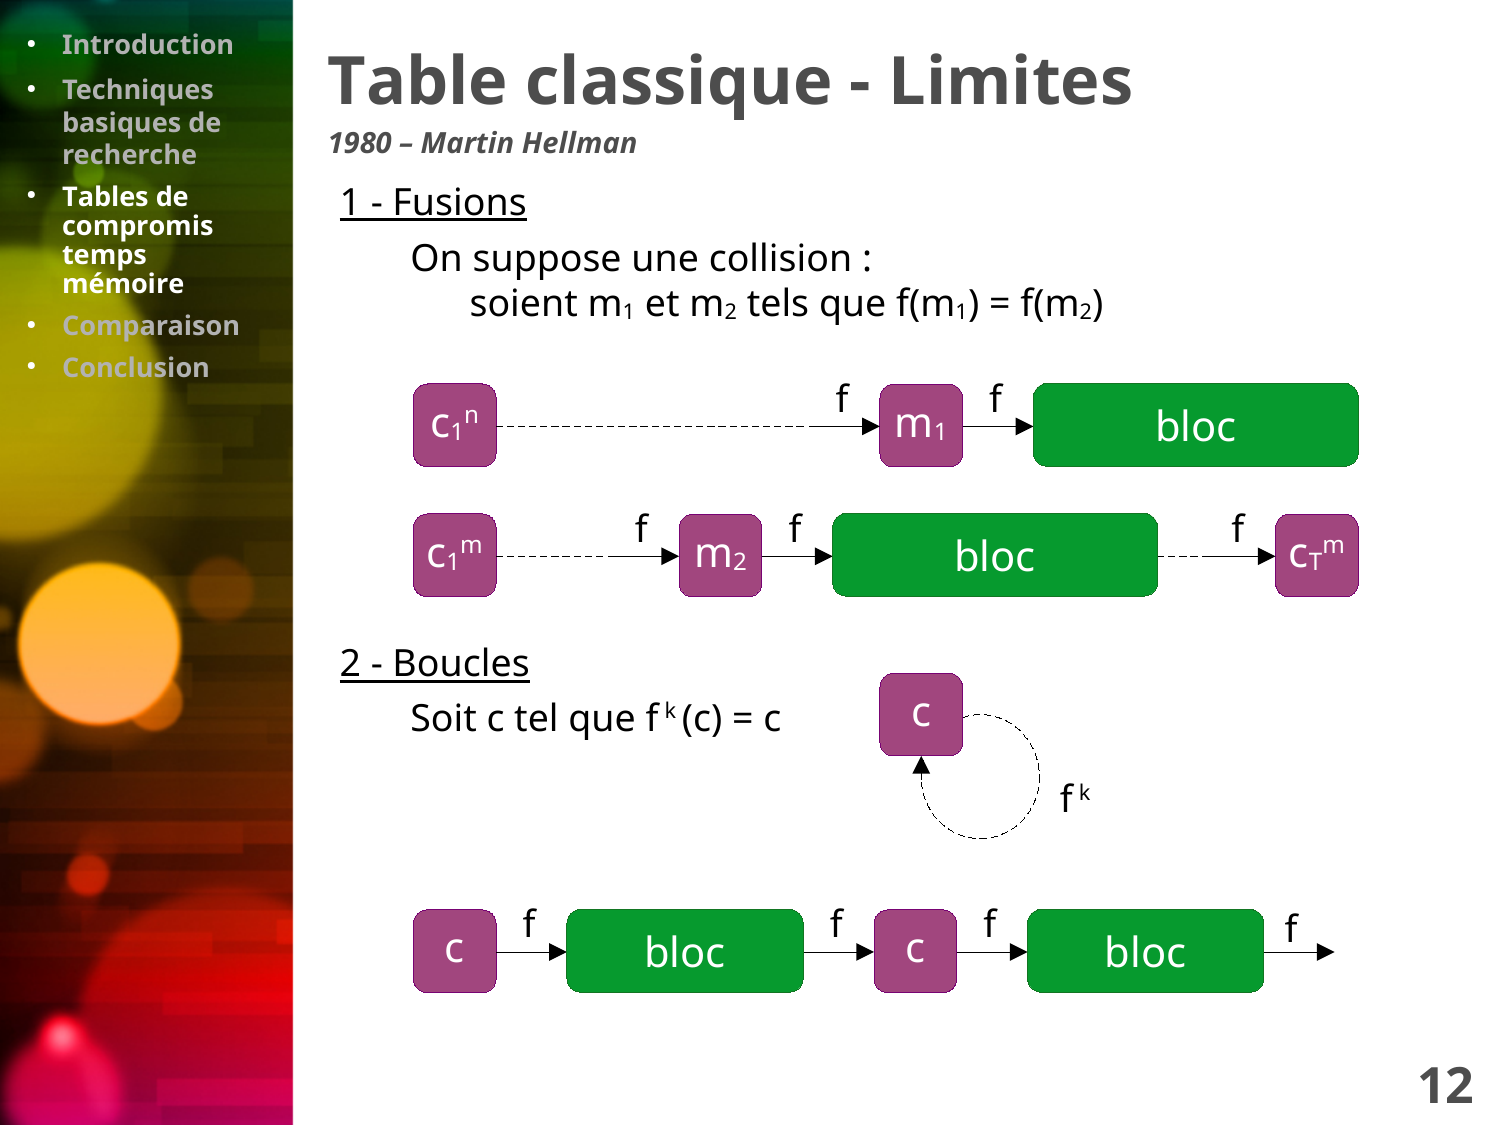

# Table classique - Limites
Introduction
Techniques basiques de recherche
Tables de compromis temps mémoire
Comparaison
Conclusion
1980 – Martin Hellman
1 - Fusions
On suppose une collision :
	soient m1 et m2 tels que f(m1) = f(m2)
f
f
bloc
c1n
m1
f
f
f
bloc
c1m
m2
cTm
2 - Boucles
c
Soit c tel que f k (c) = c
f k
f
f
f
f
bloc
bloc
c
c